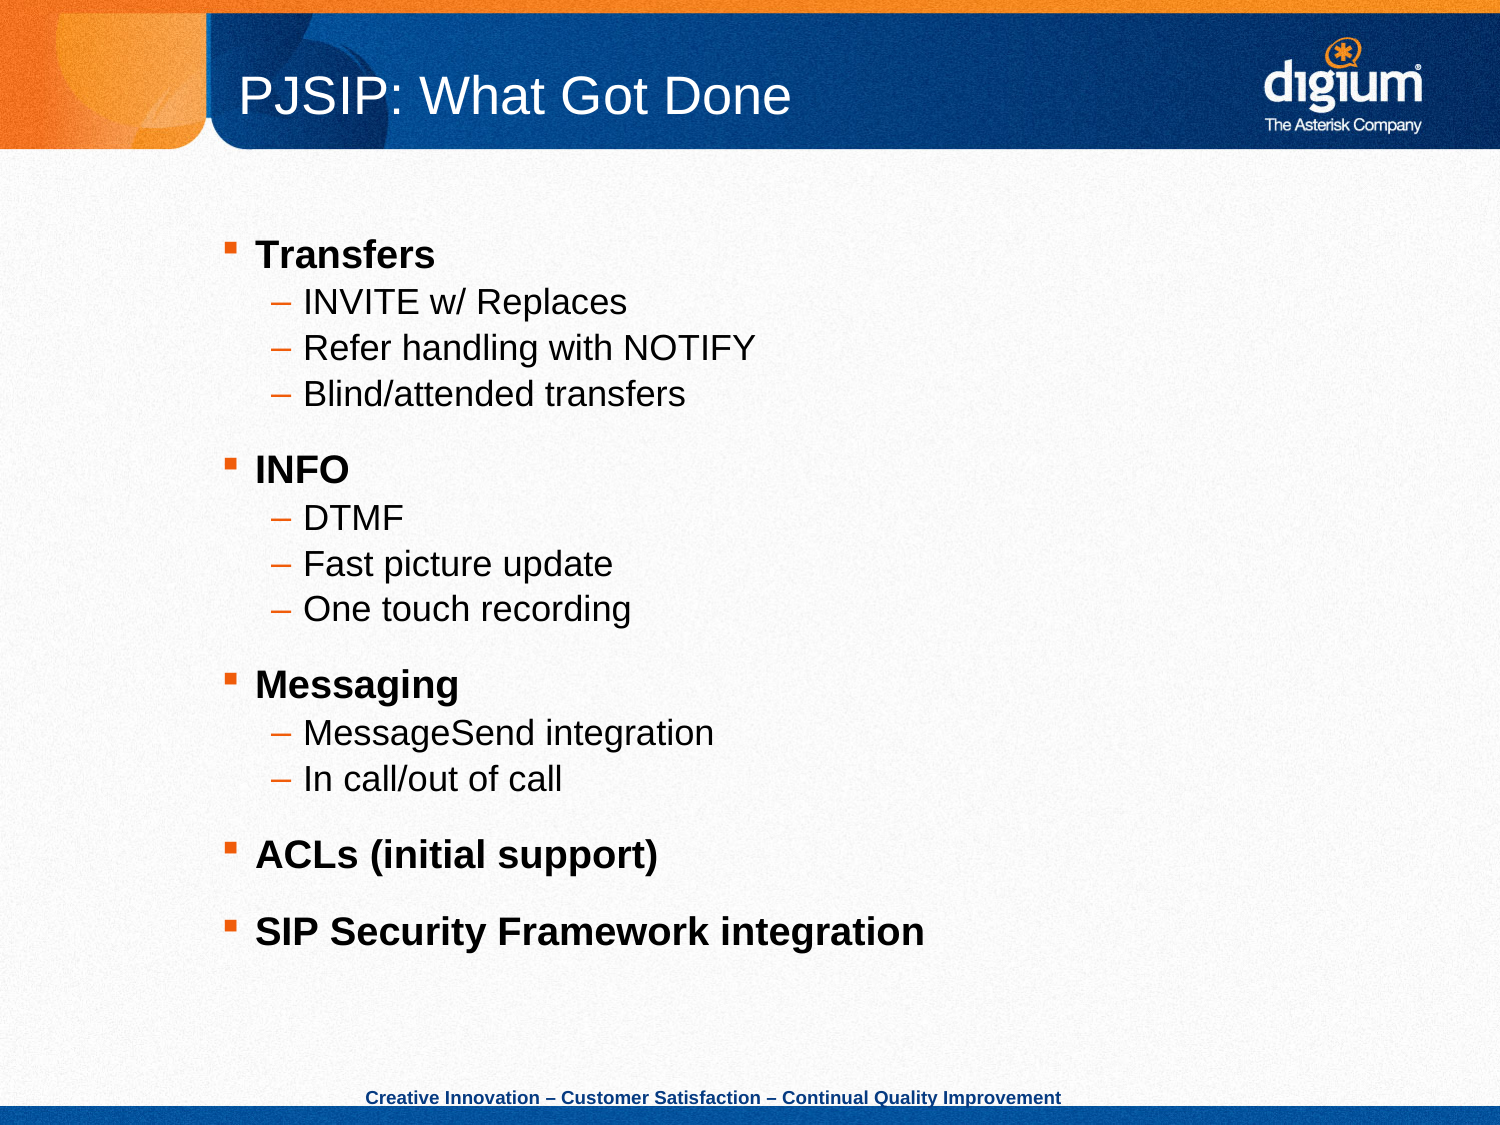

# PJSIP: What Got Done
Transfers
INVITE w/ Replaces
Refer handling with NOTIFY
Blind/attended transfers
INFO
DTMF
Fast picture update
One touch recording
Messaging
MessageSend integration
In call/out of call
ACLs (initial support)
SIP Security Framework integration